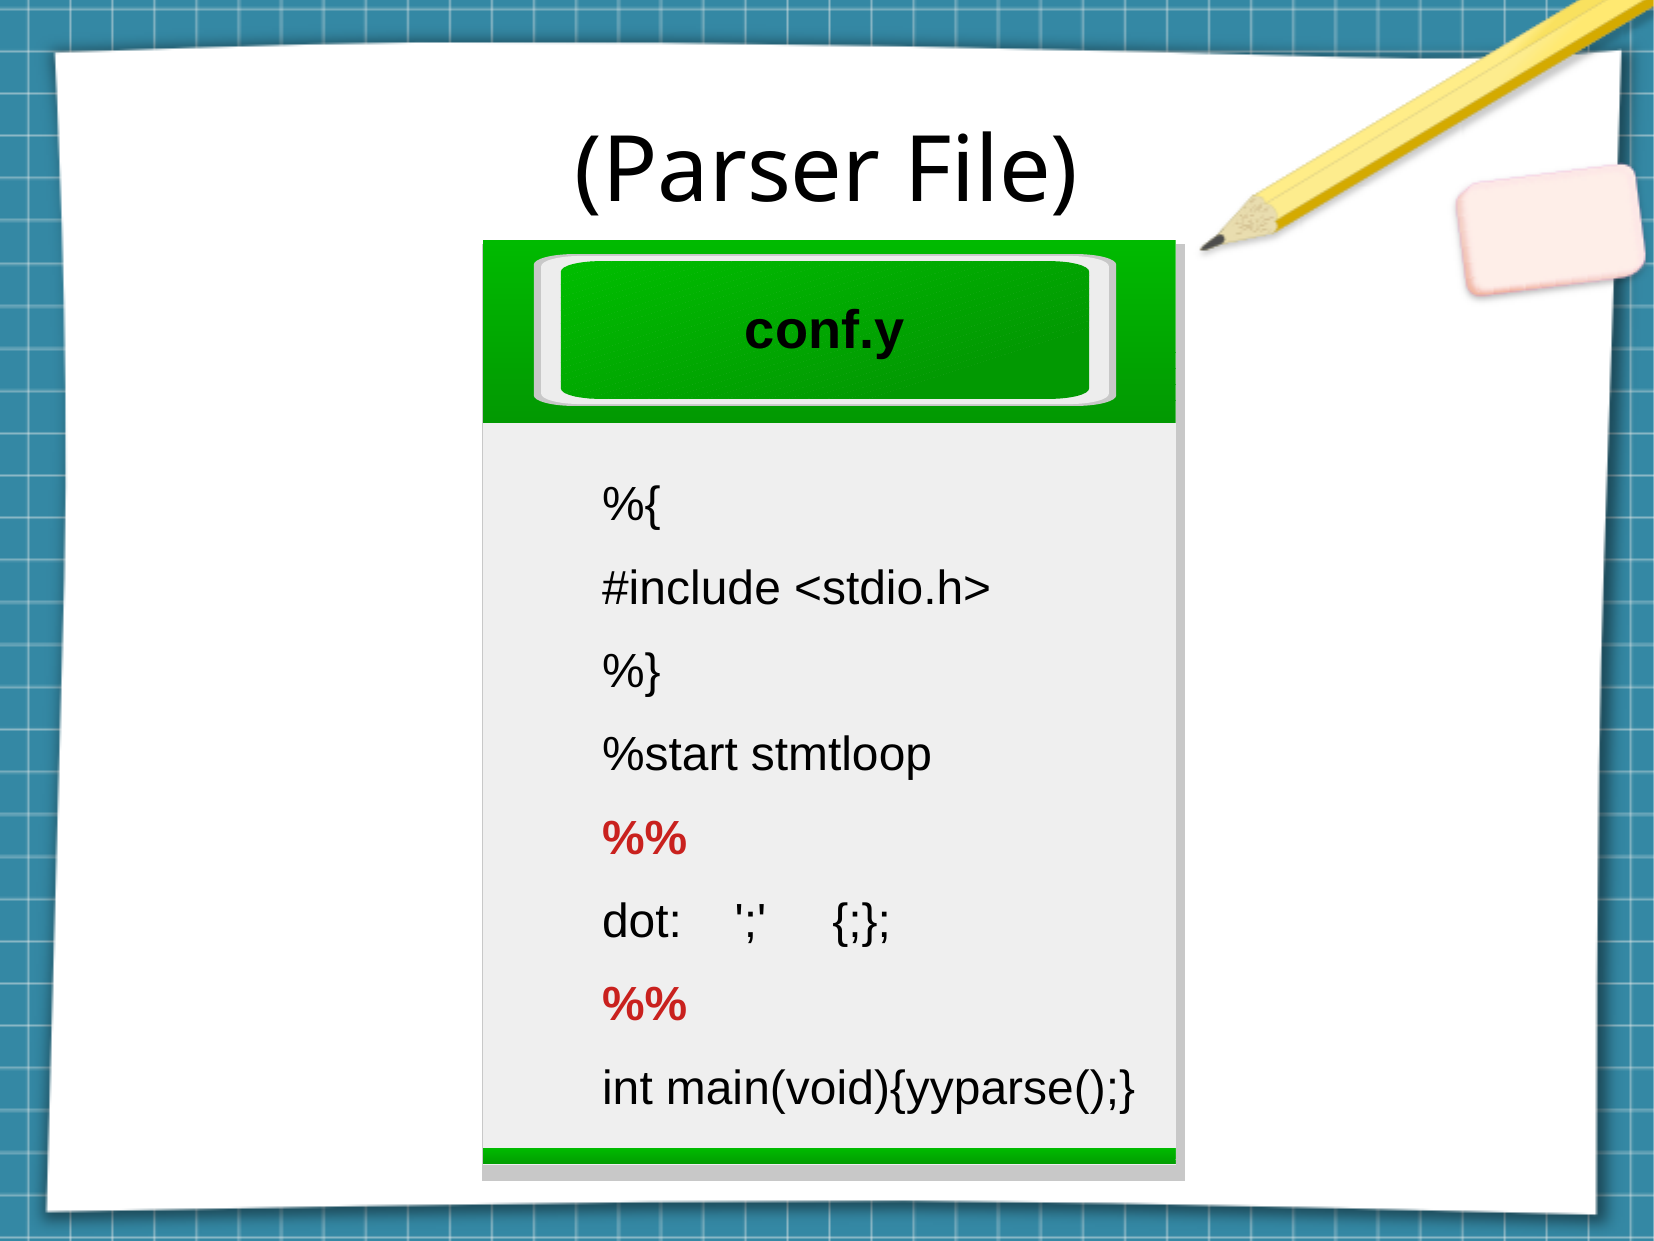

# (Parser File)
%{
#include <stdio.h>
%}
%start stmtloop
%%
dot: ';' {;};
%%
int main(void){yyparse();}
conf.y